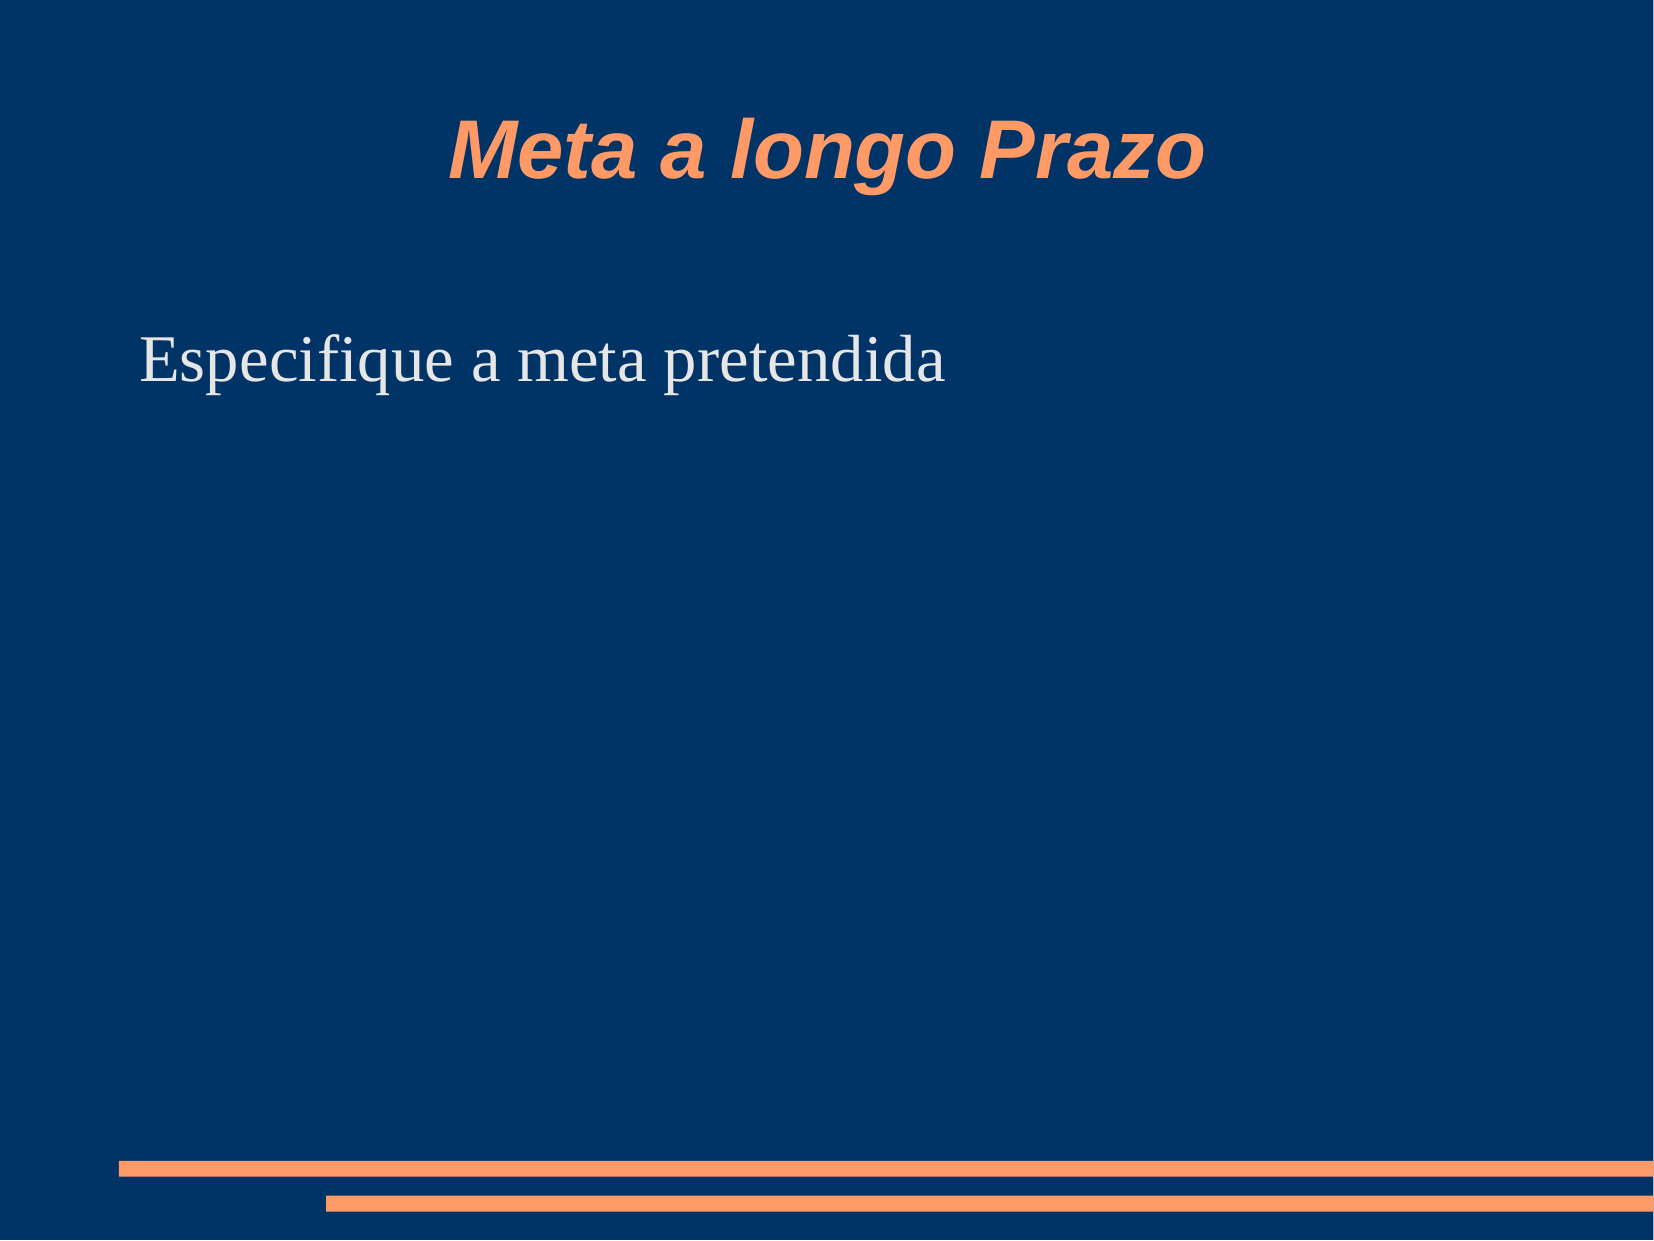

# Meta a longo Prazo
Especifique a meta pretendida